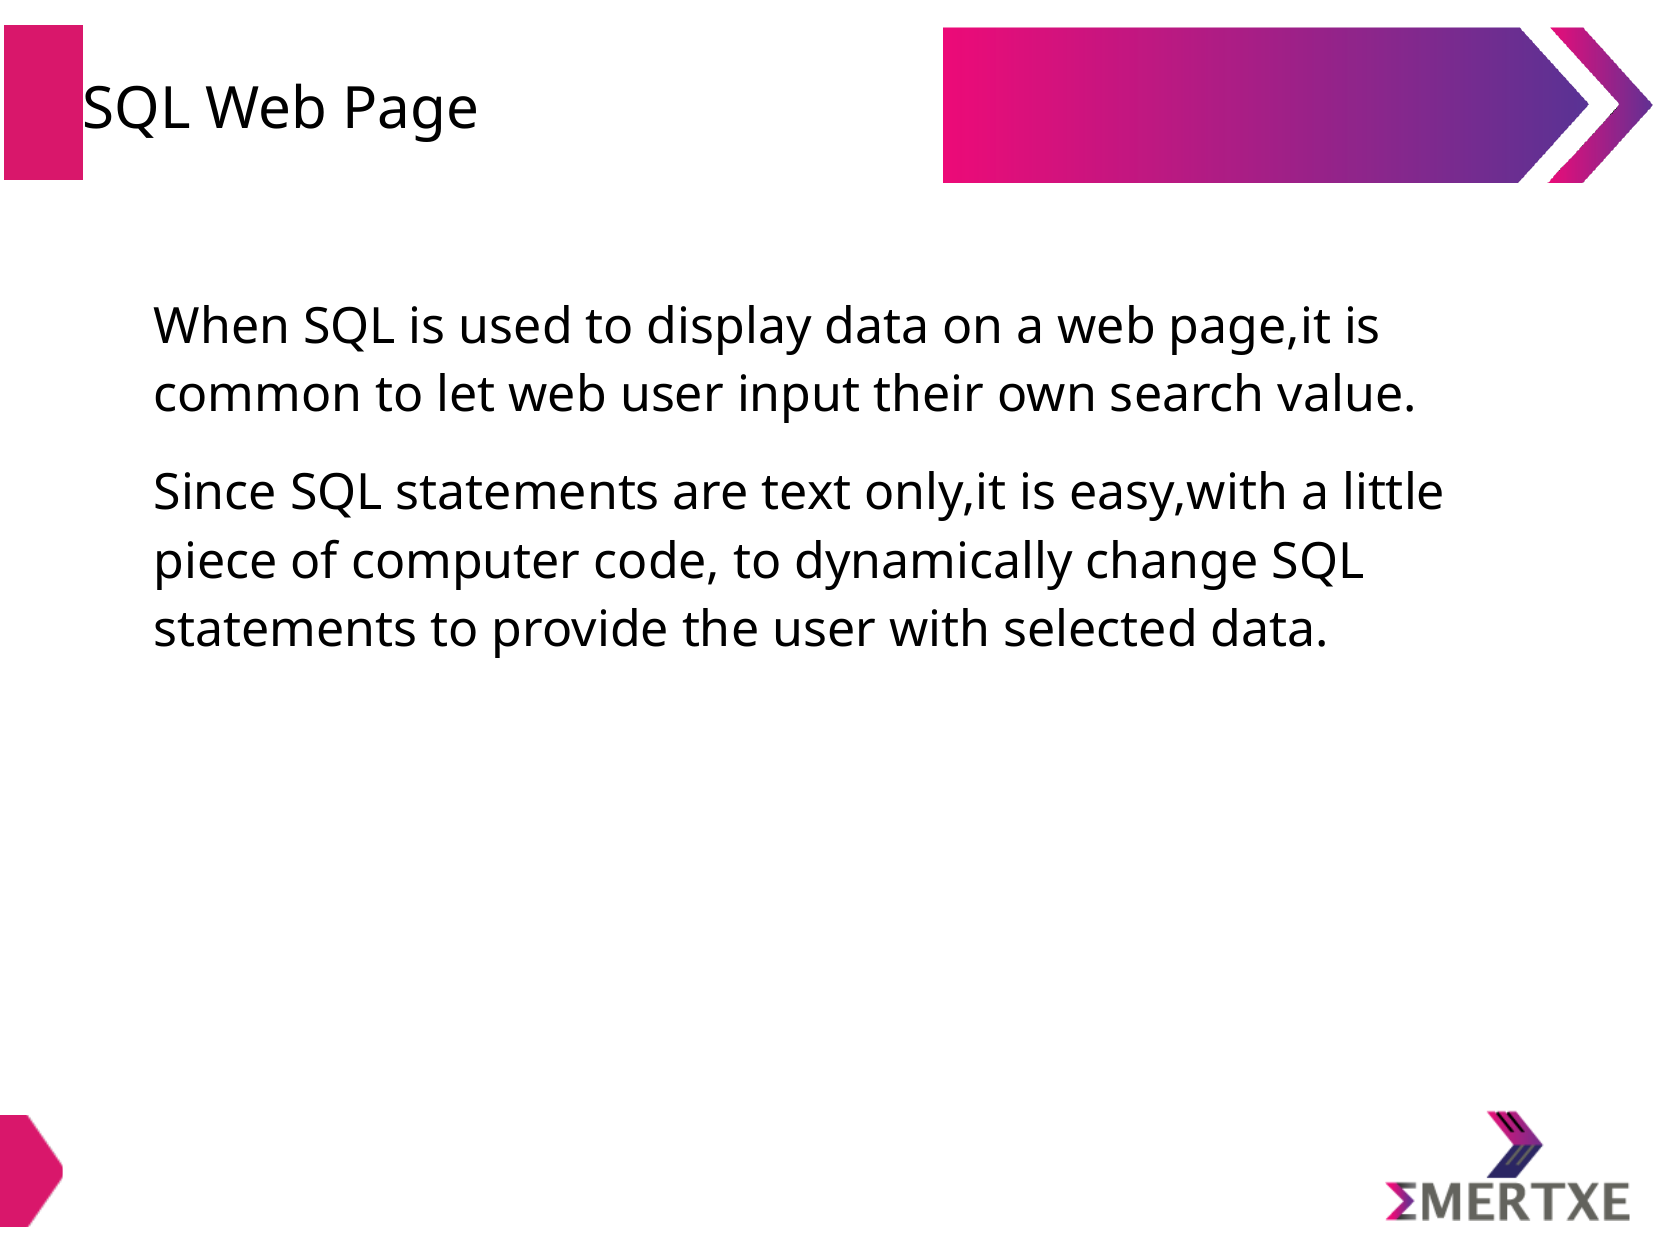

# SQL Web Page
When SQL is used to display data on a web page,it is common to let web user input their own search value.
Since SQL statements are text only,it is easy,with a little piece of computer code, to dynamically change SQL statements to provide the user with selected data.